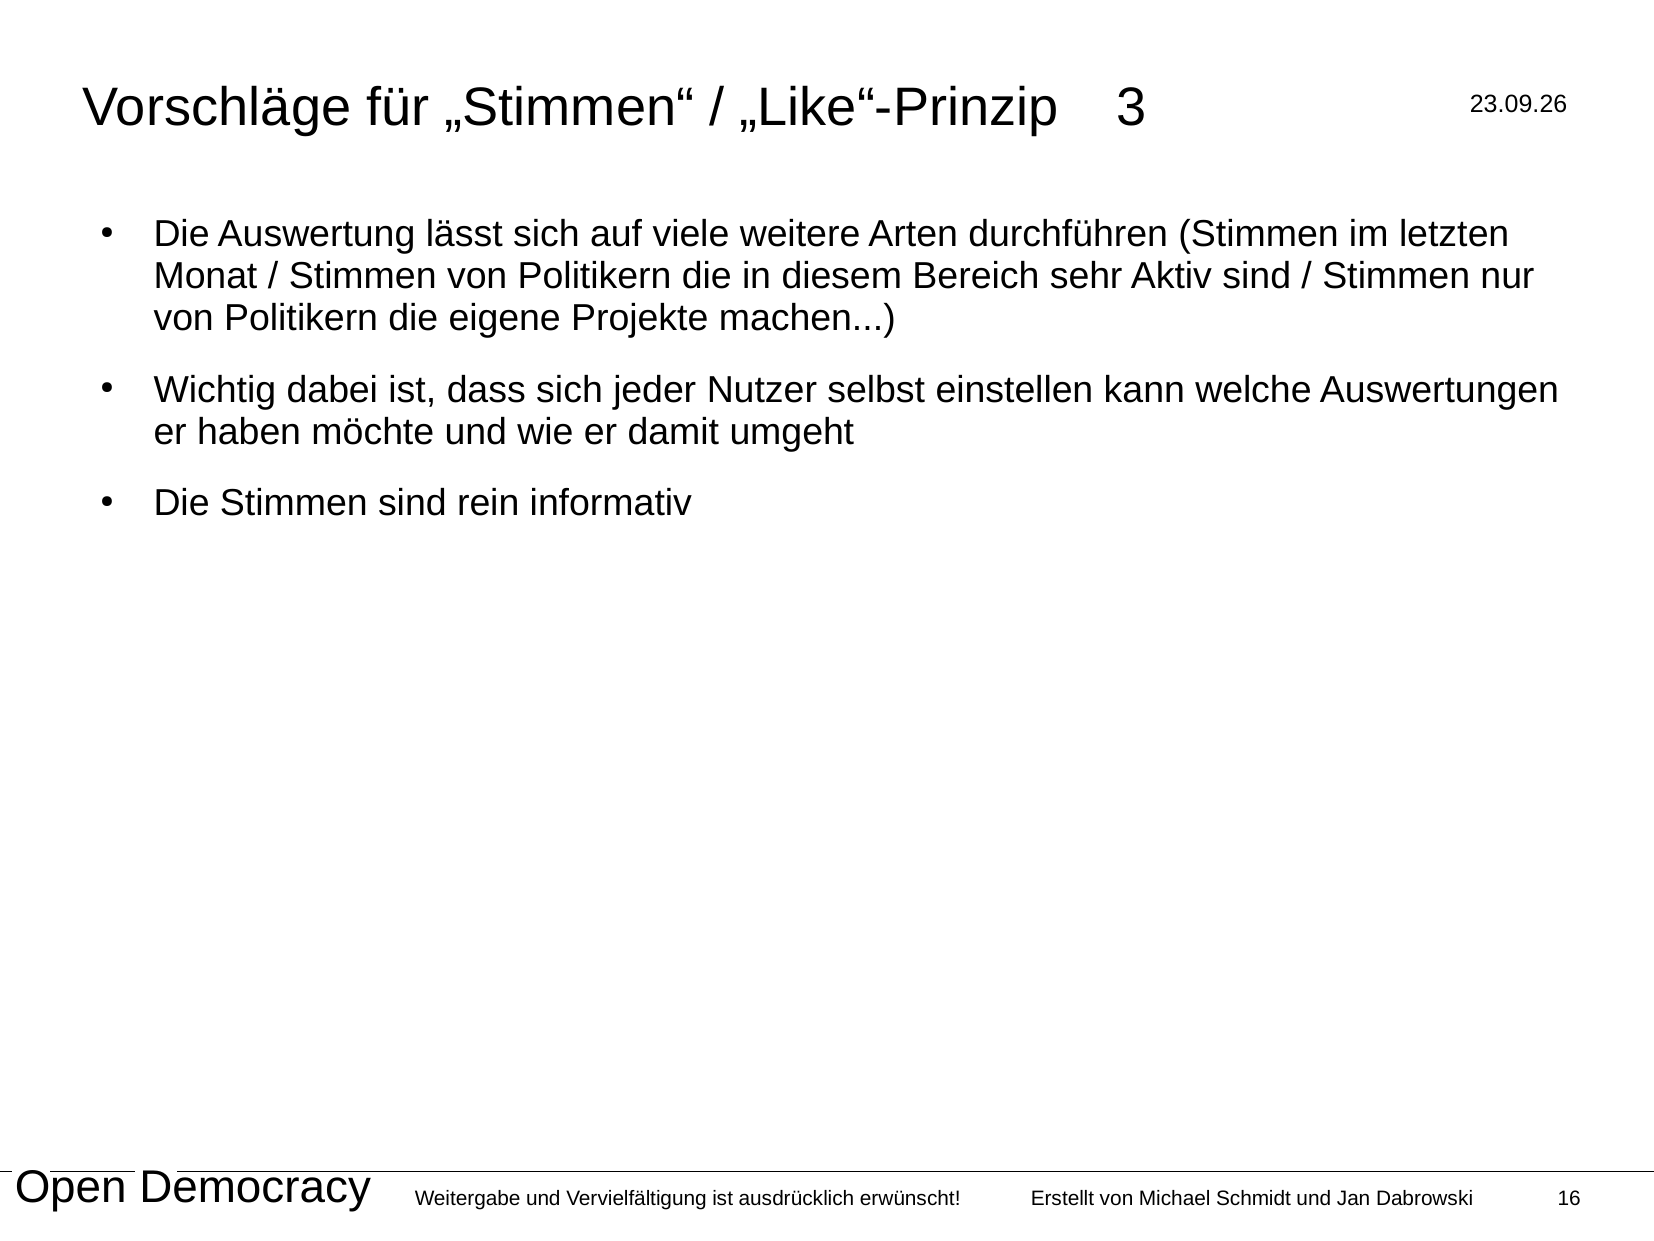

# Vorschläge für „Stimmen“ / „Like“-Prinzip	3
Die Auswertung lässt sich auf viele weitere Arten durchführen (Stimmen im letzten Monat / Stimmen von Politikern die in diesem Bereich sehr Aktiv sind / Stimmen nur von Politikern die eigene Projekte machen...)
Wichtig dabei ist, dass sich jeder Nutzer selbst einstellen kann welche Auswertungen er haben möchte und wie er damit umgeht
Die Stimmen sind rein informativ